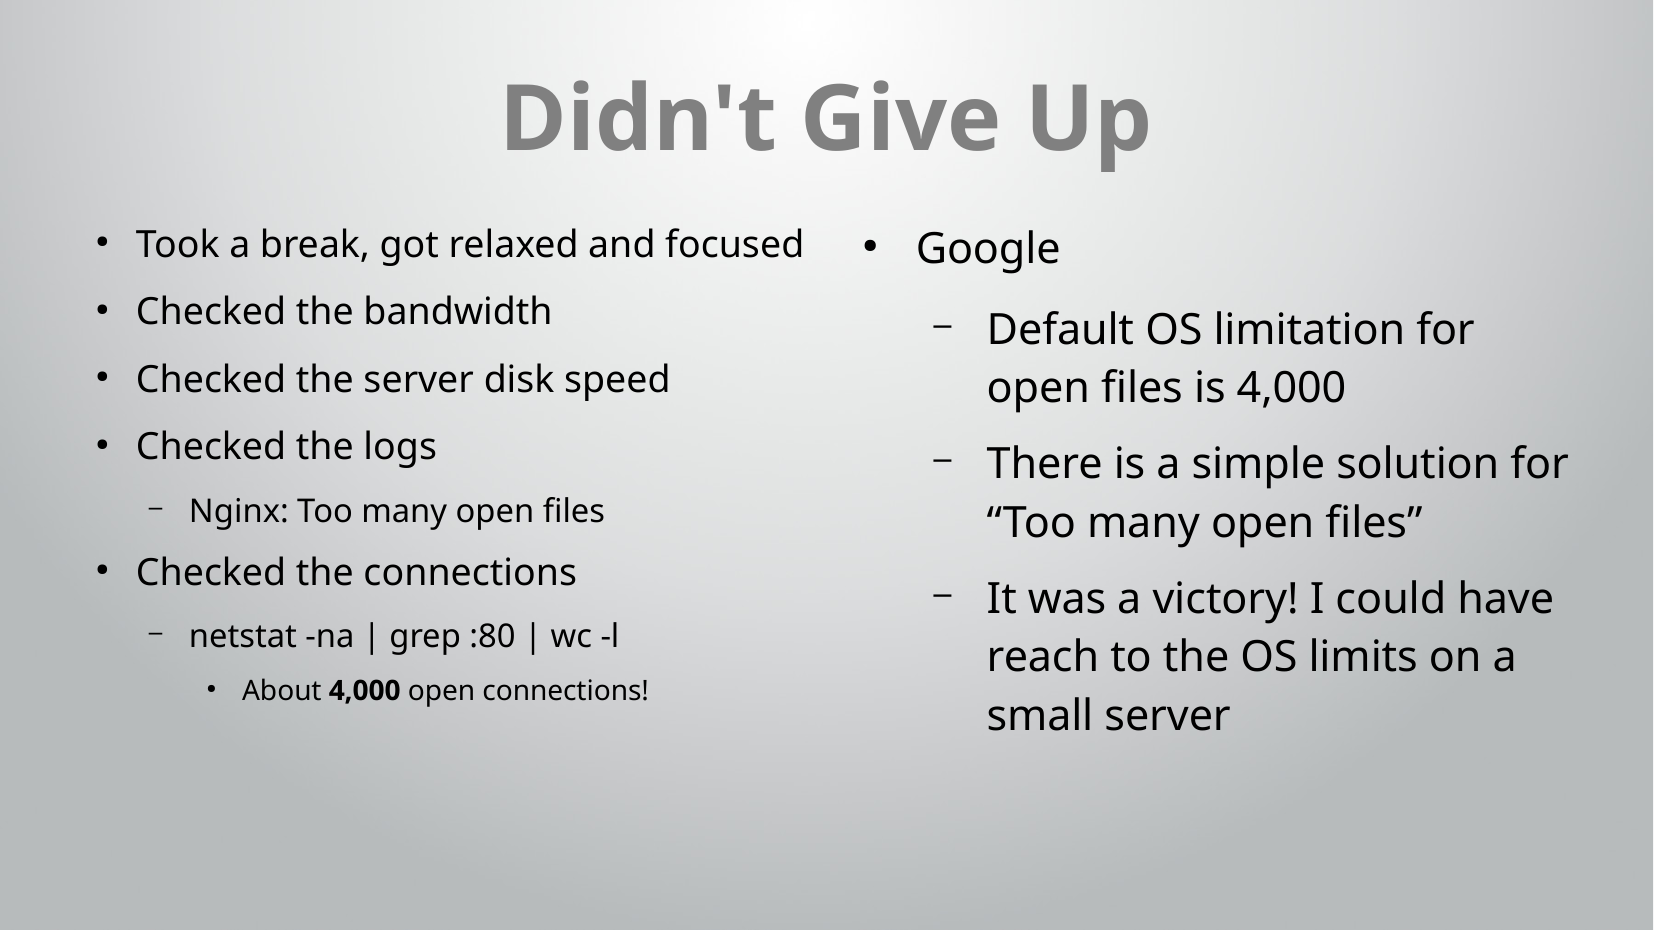

# Didn't Give Up
Took a break, got relaxed and focused
Checked the bandwidth
Checked the server disk speed
Checked the logs
Nginx: Too many open files
Checked the connections
netstat -na | grep :80 | wc -l
About 4,000 open connections!
Google
Default OS limitation for open files is 4,000
There is a simple solution for “Too many open files”
It was a victory! I could have reach to the OS limits on a small server